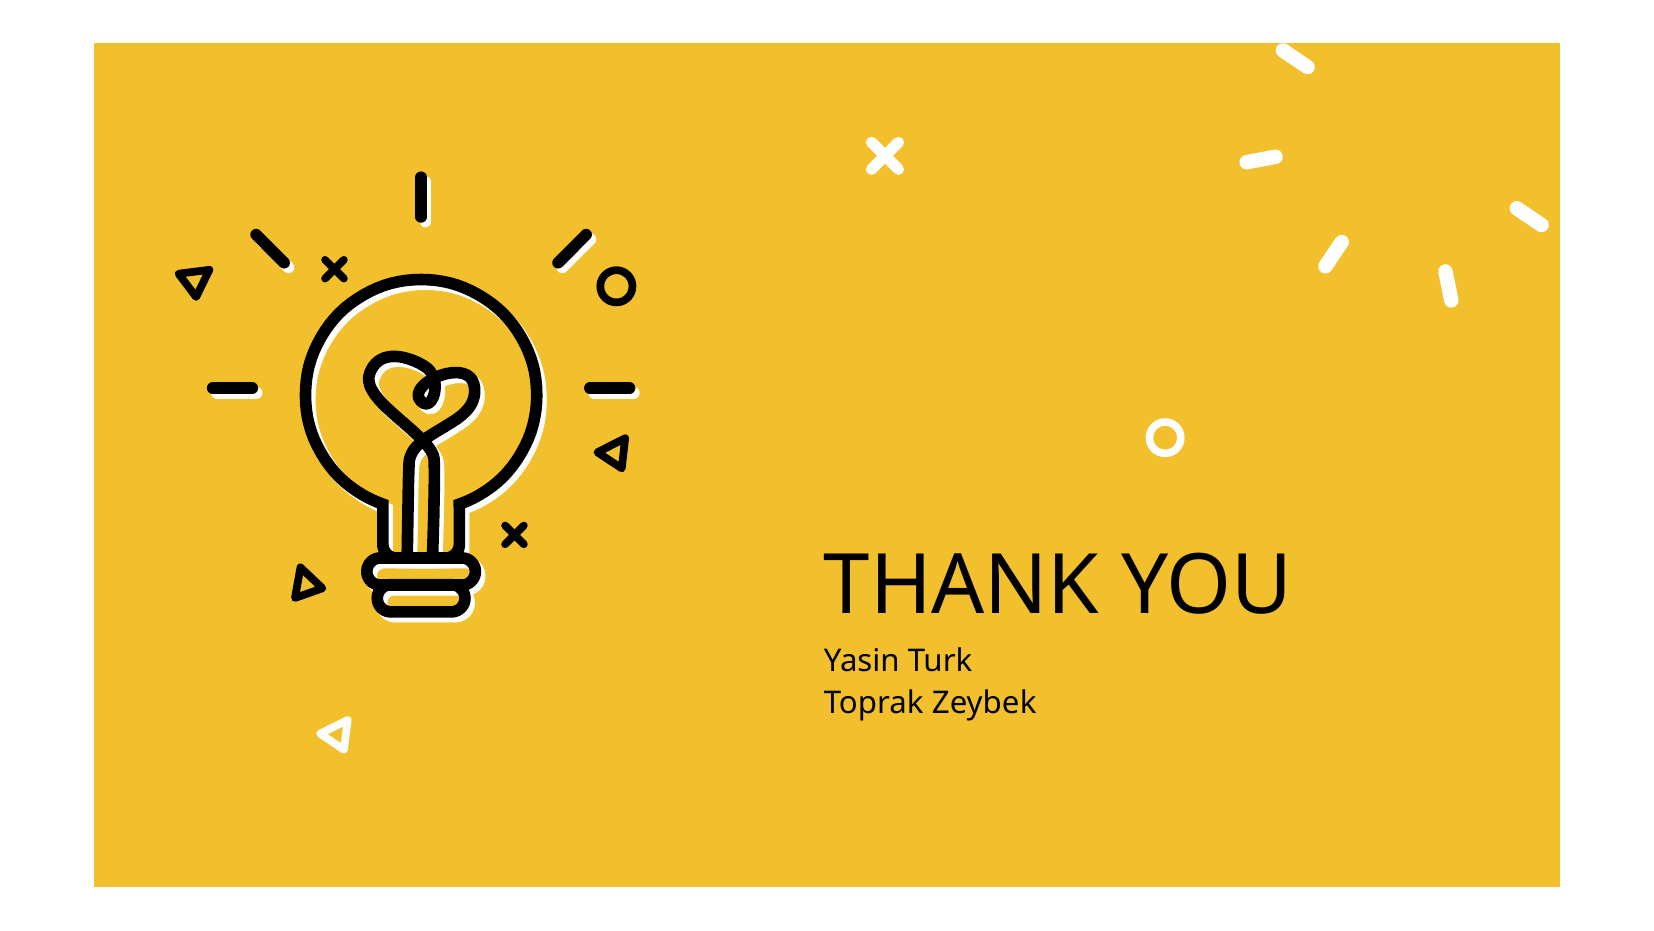

# THANK YOU
Yasin Turk
Toprak Zeybek